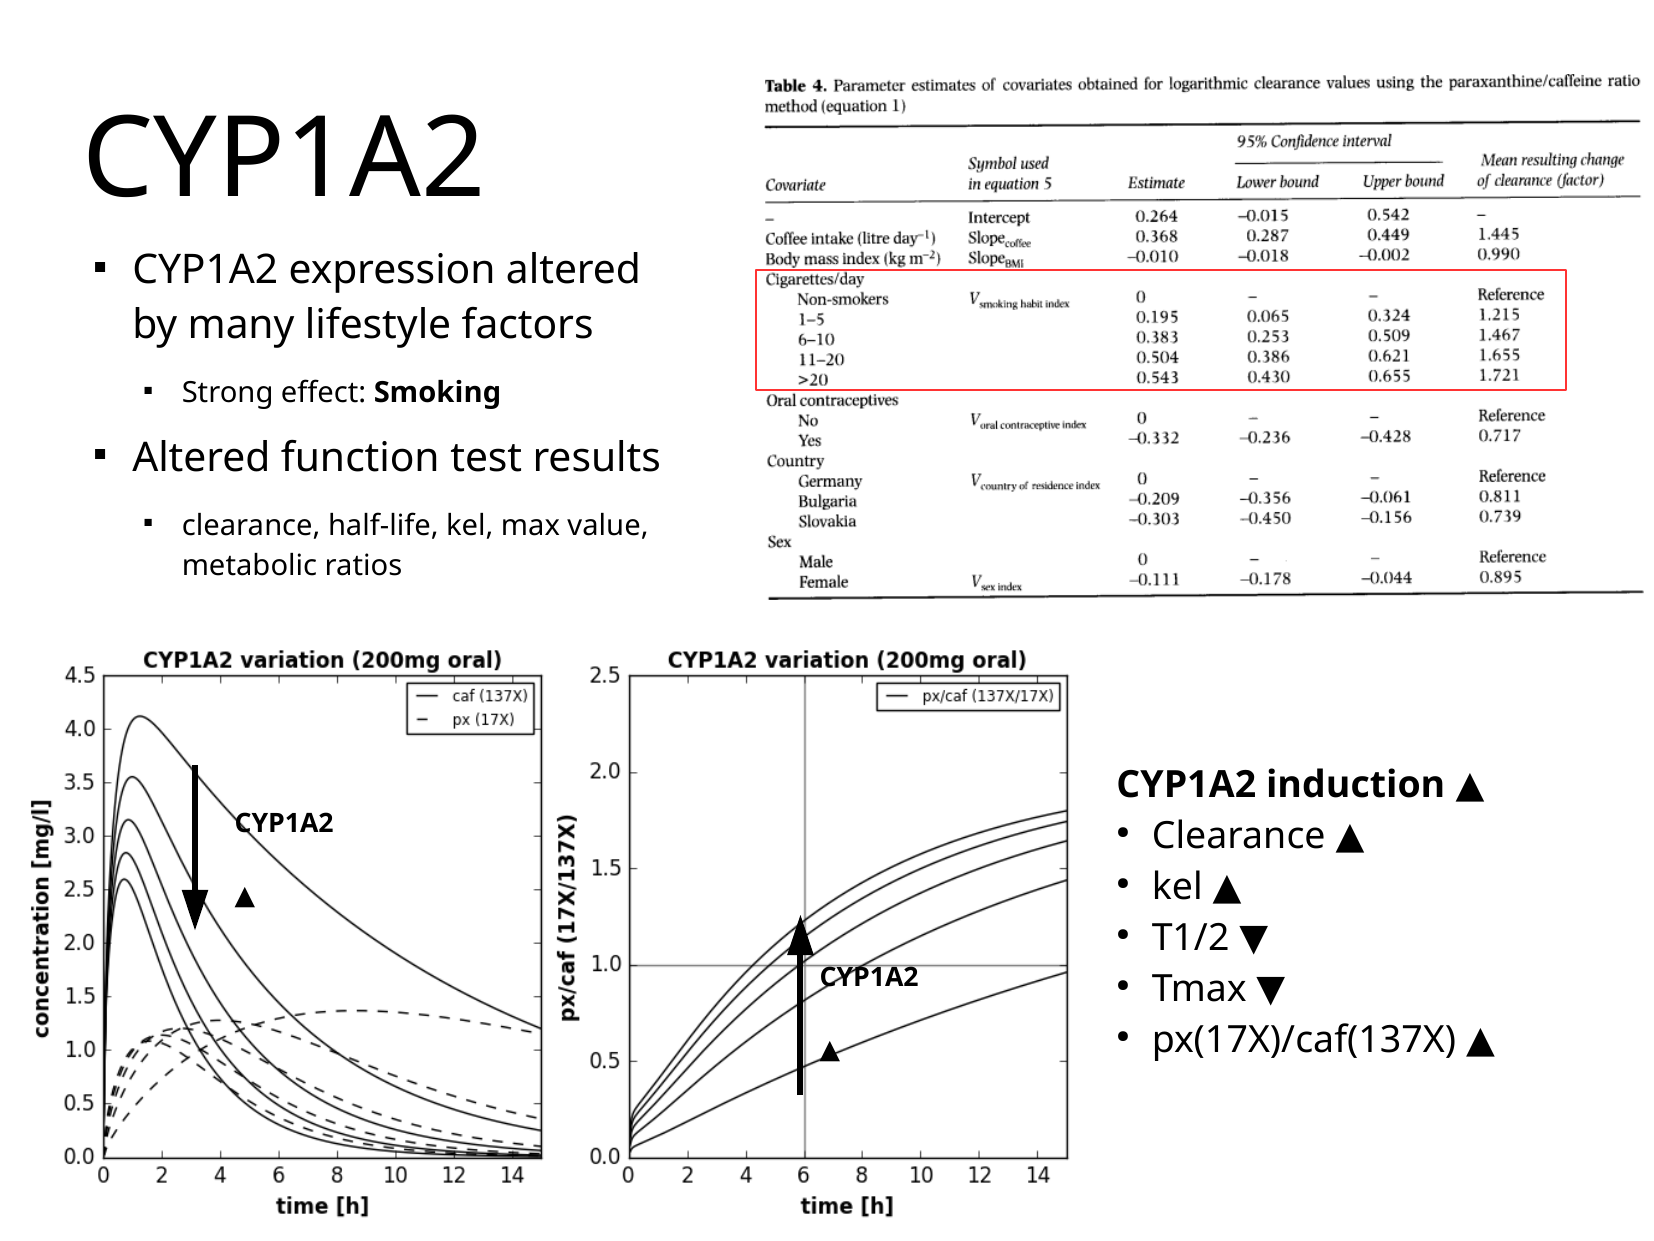

# CYP1A2
CYP1A2 expression altered by many lifestyle factors
Strong effect: Smoking
Altered function test results
clearance, half-life, kel, max value, metabolic ratios
CYP1A2 induction ▲
Clearance ▲
kel ▲
T1/2 ▼
Tmax ▼
px(17X)/caf(137X) ▲
CYP1A2 ▲
CYP1A2 ▲